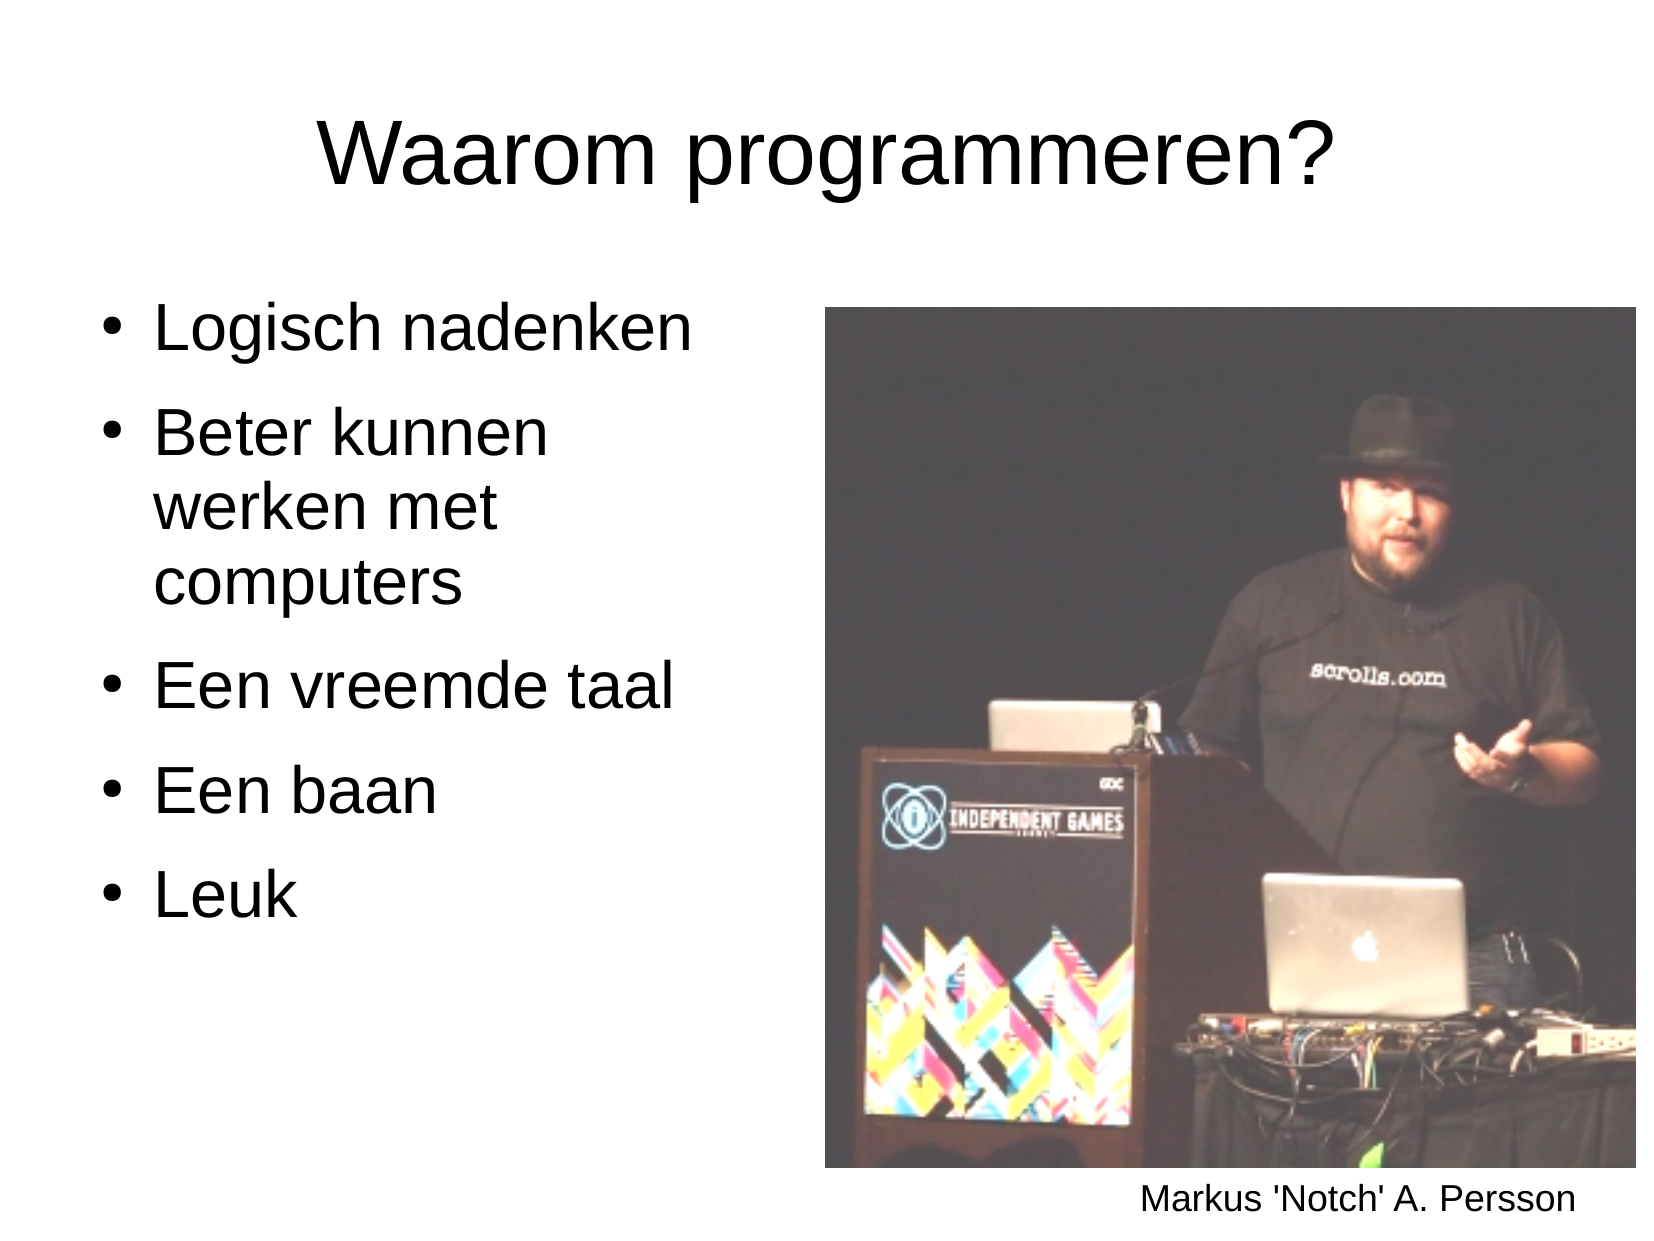

# Waarom programmeren?
Logisch nadenken
Beter kunnen werken met computers
Een vreemde taal
Een baan
Leuk
Markus 'Notch' A. Persson